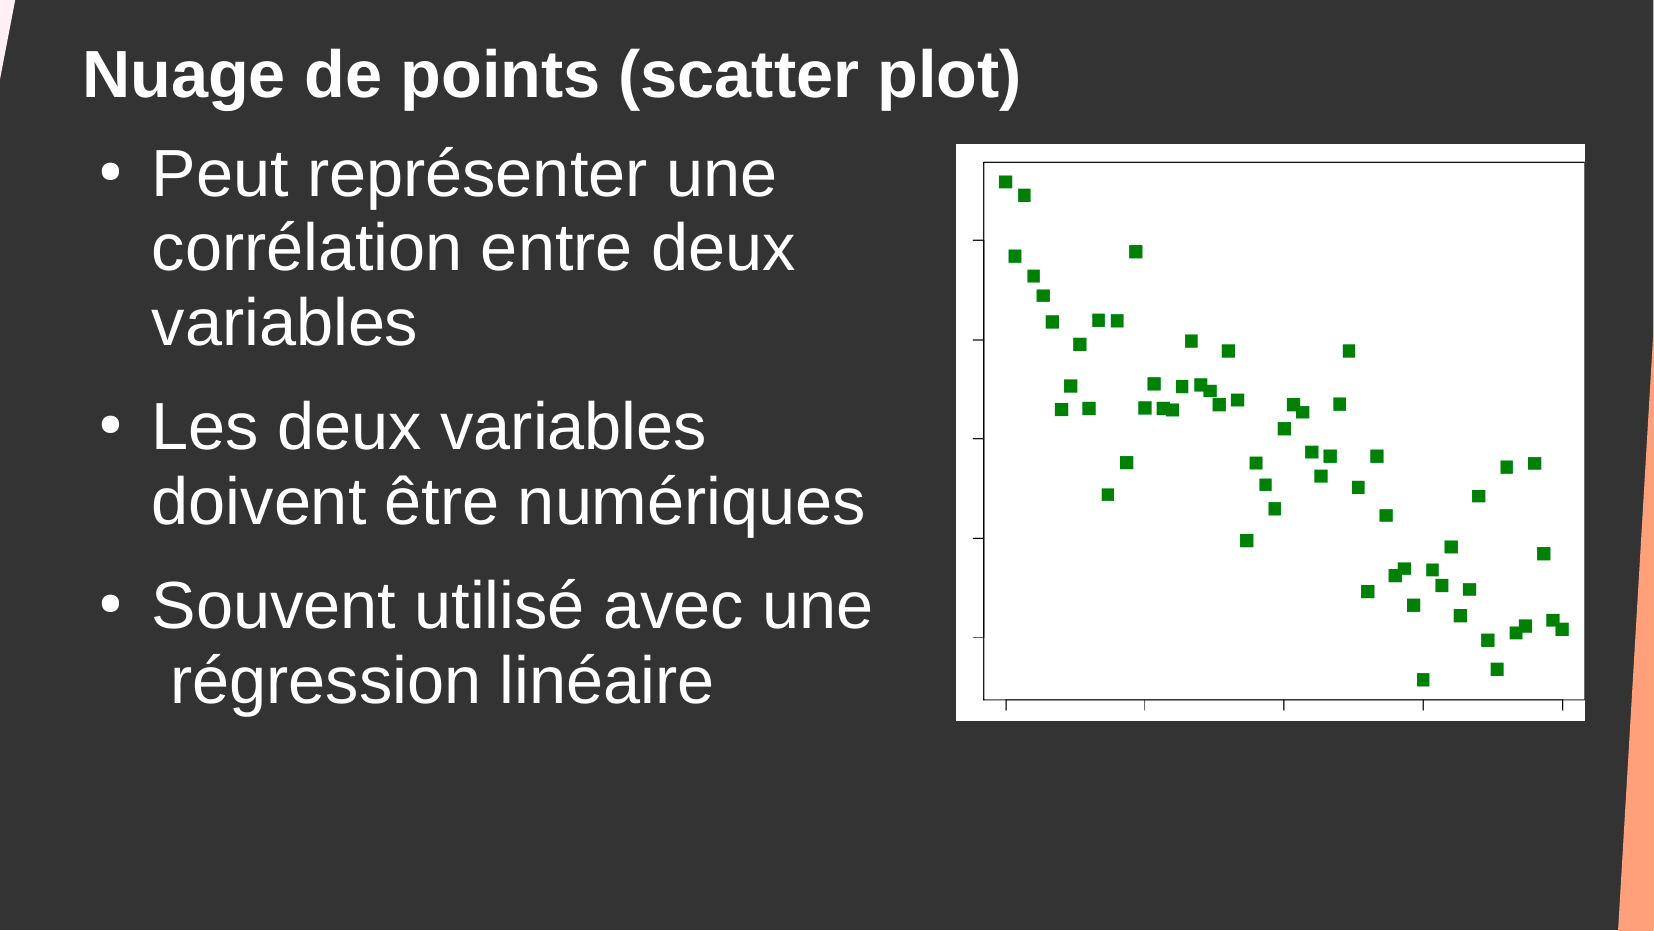

# Nuage de points (scatter plot)
Peut représenter une corrélation entre deux variables
Les deux variables doivent être numériques
Souvent utilisé avec une régression linéaire